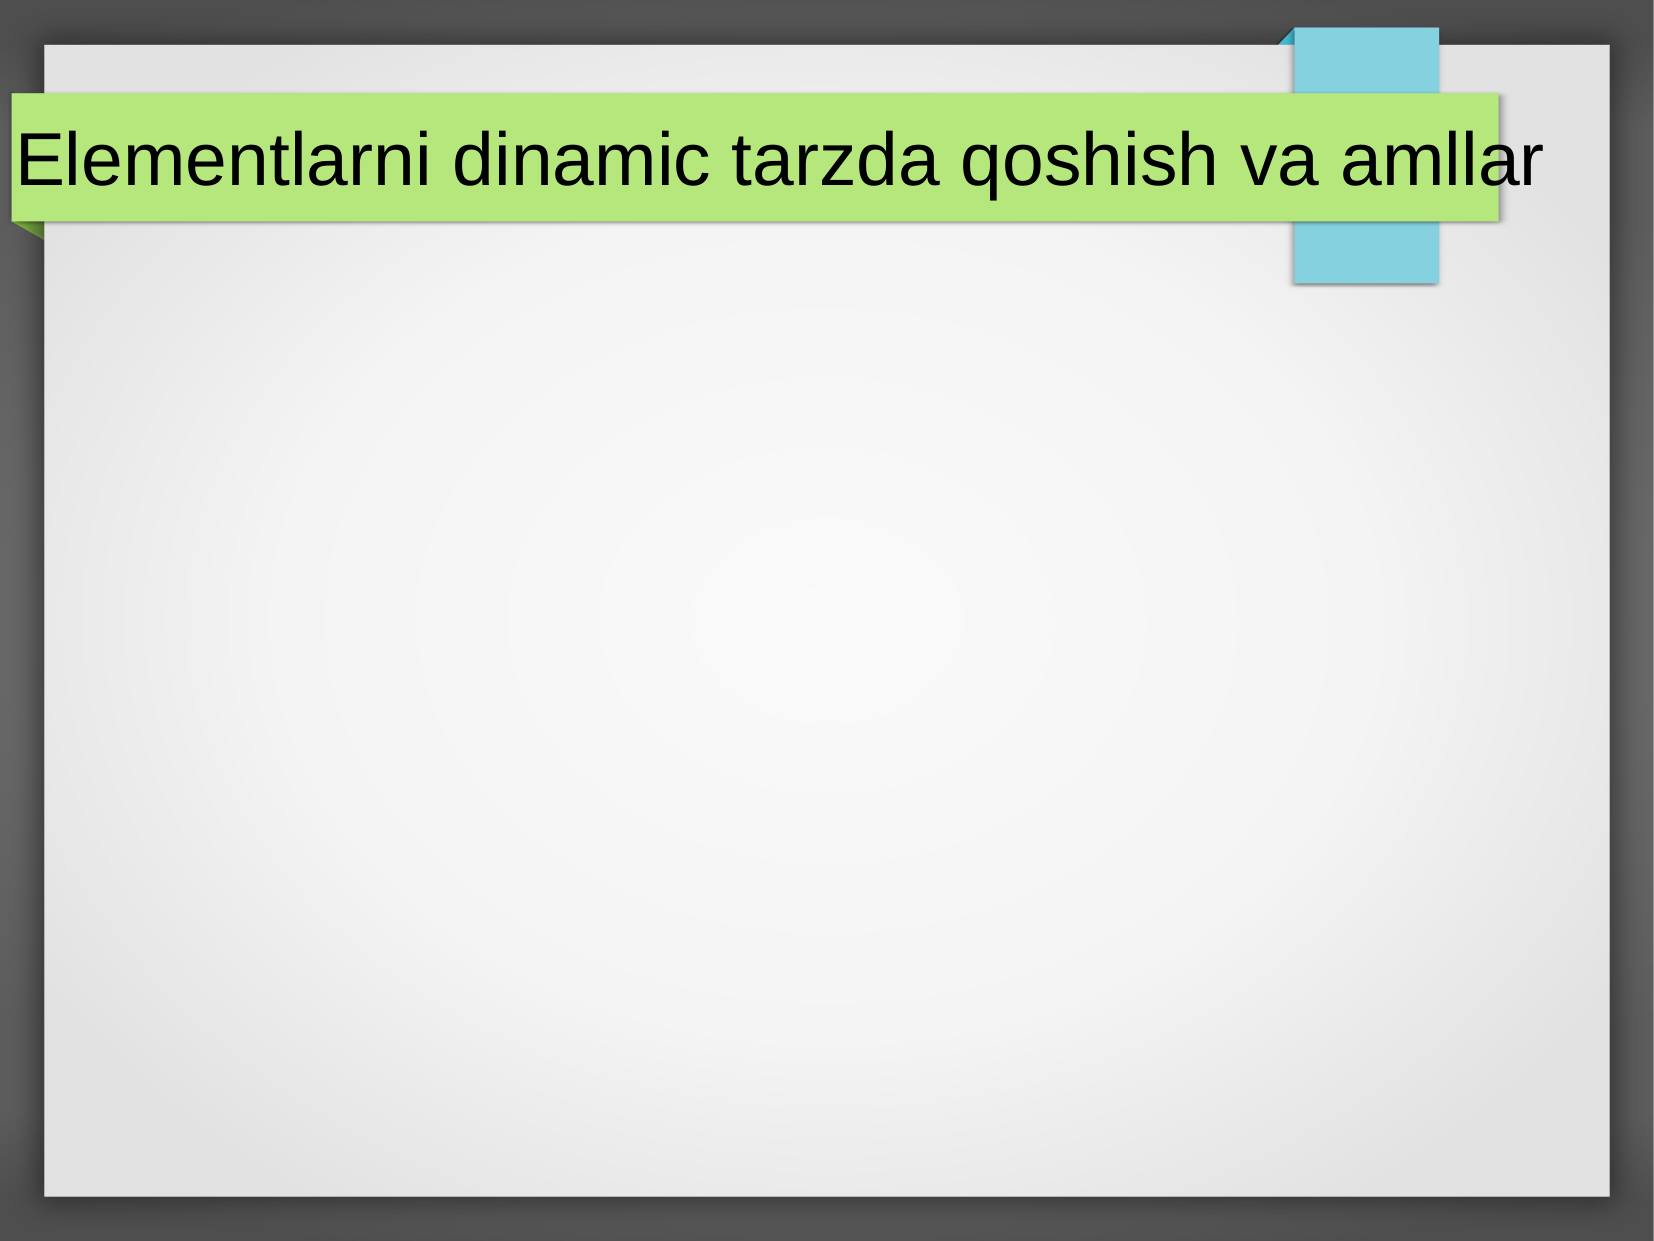

# Elementlarni dinamic tarzda qoshish va amllar